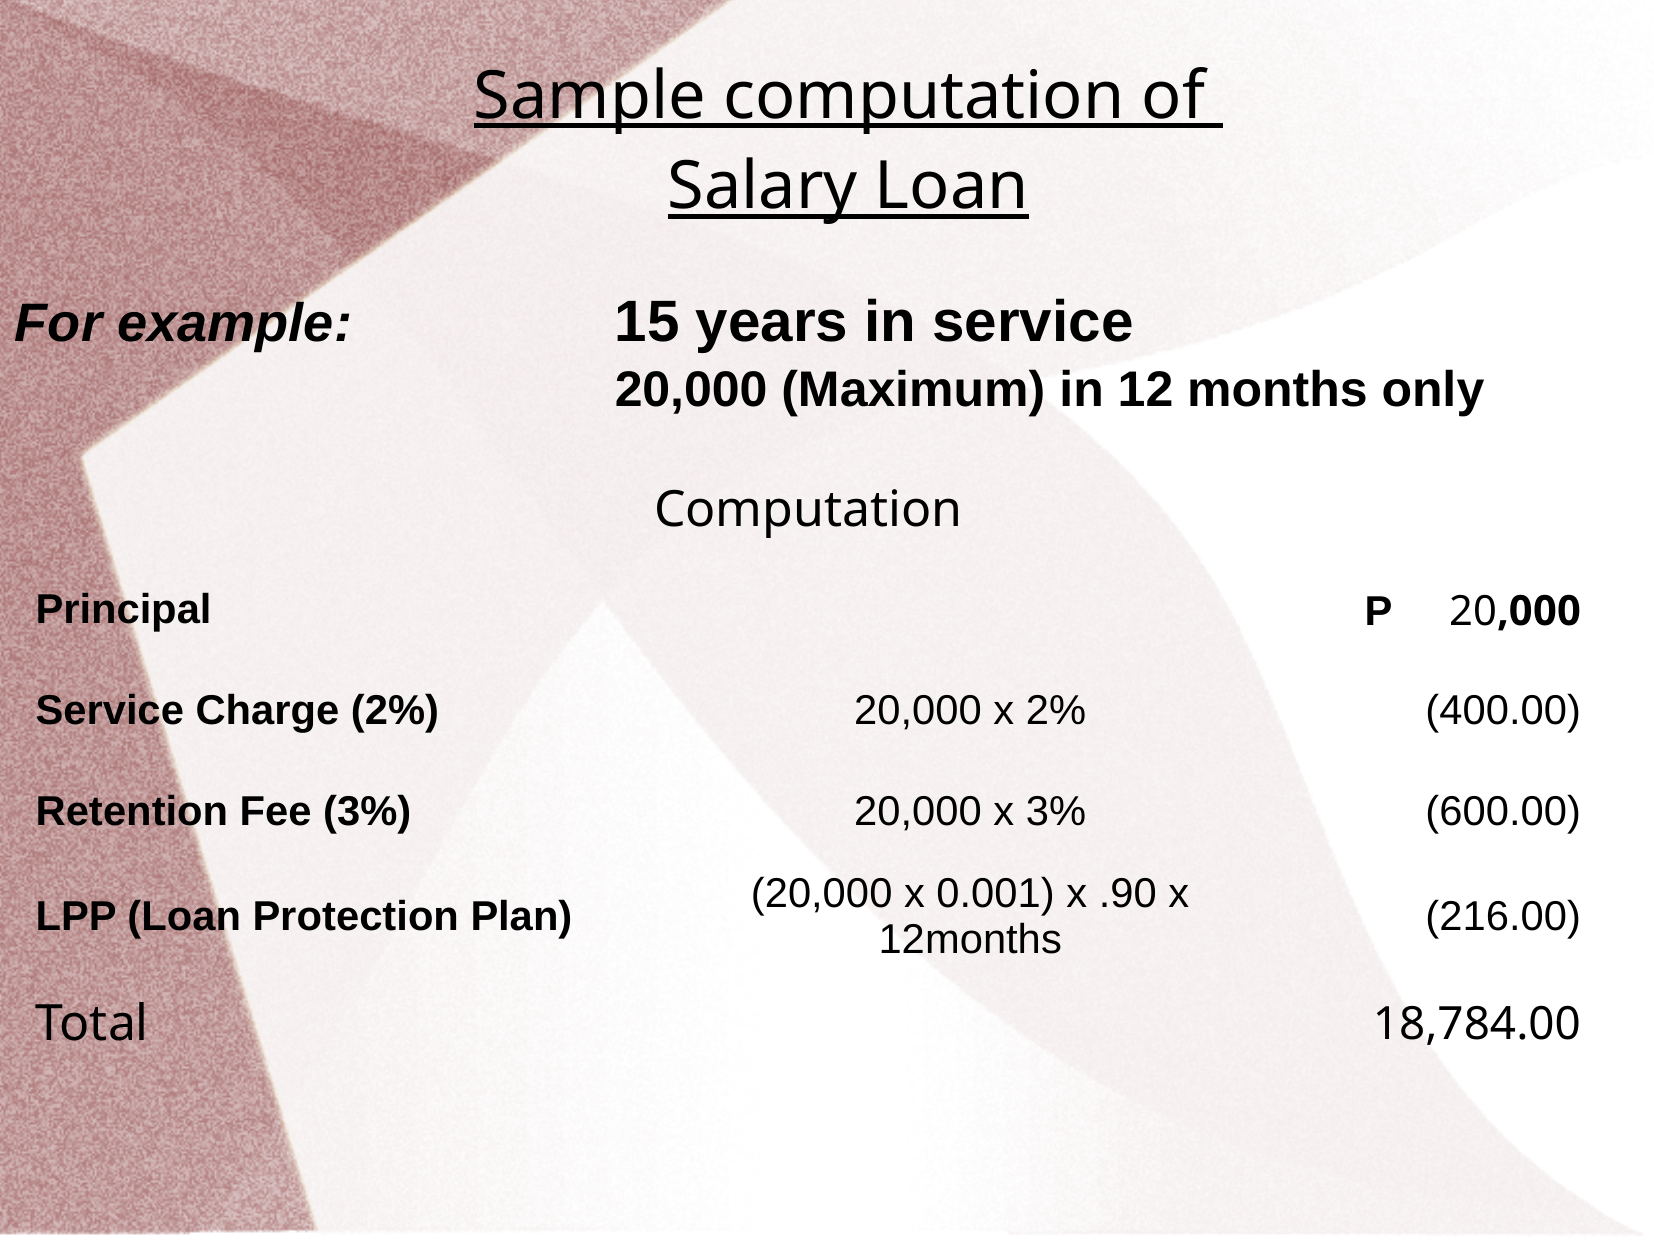

Sample computation of
Salary Loan
For example:				15 years in service
								20,000 (Maximum) in 12 months only
| Computation | | |
| --- | --- | --- |
| Principal | | P 20,000 |
| Service Charge (2%) | 20,000 x 2% | (400.00) |
| Retention Fee (3%) | 20,000 x 3% | (600.00) |
| LPP (Loan Protection Plan) | (20,000 x 0.001) x .90 x 12months | (216.00) |
| Total | | 18,784.00 |